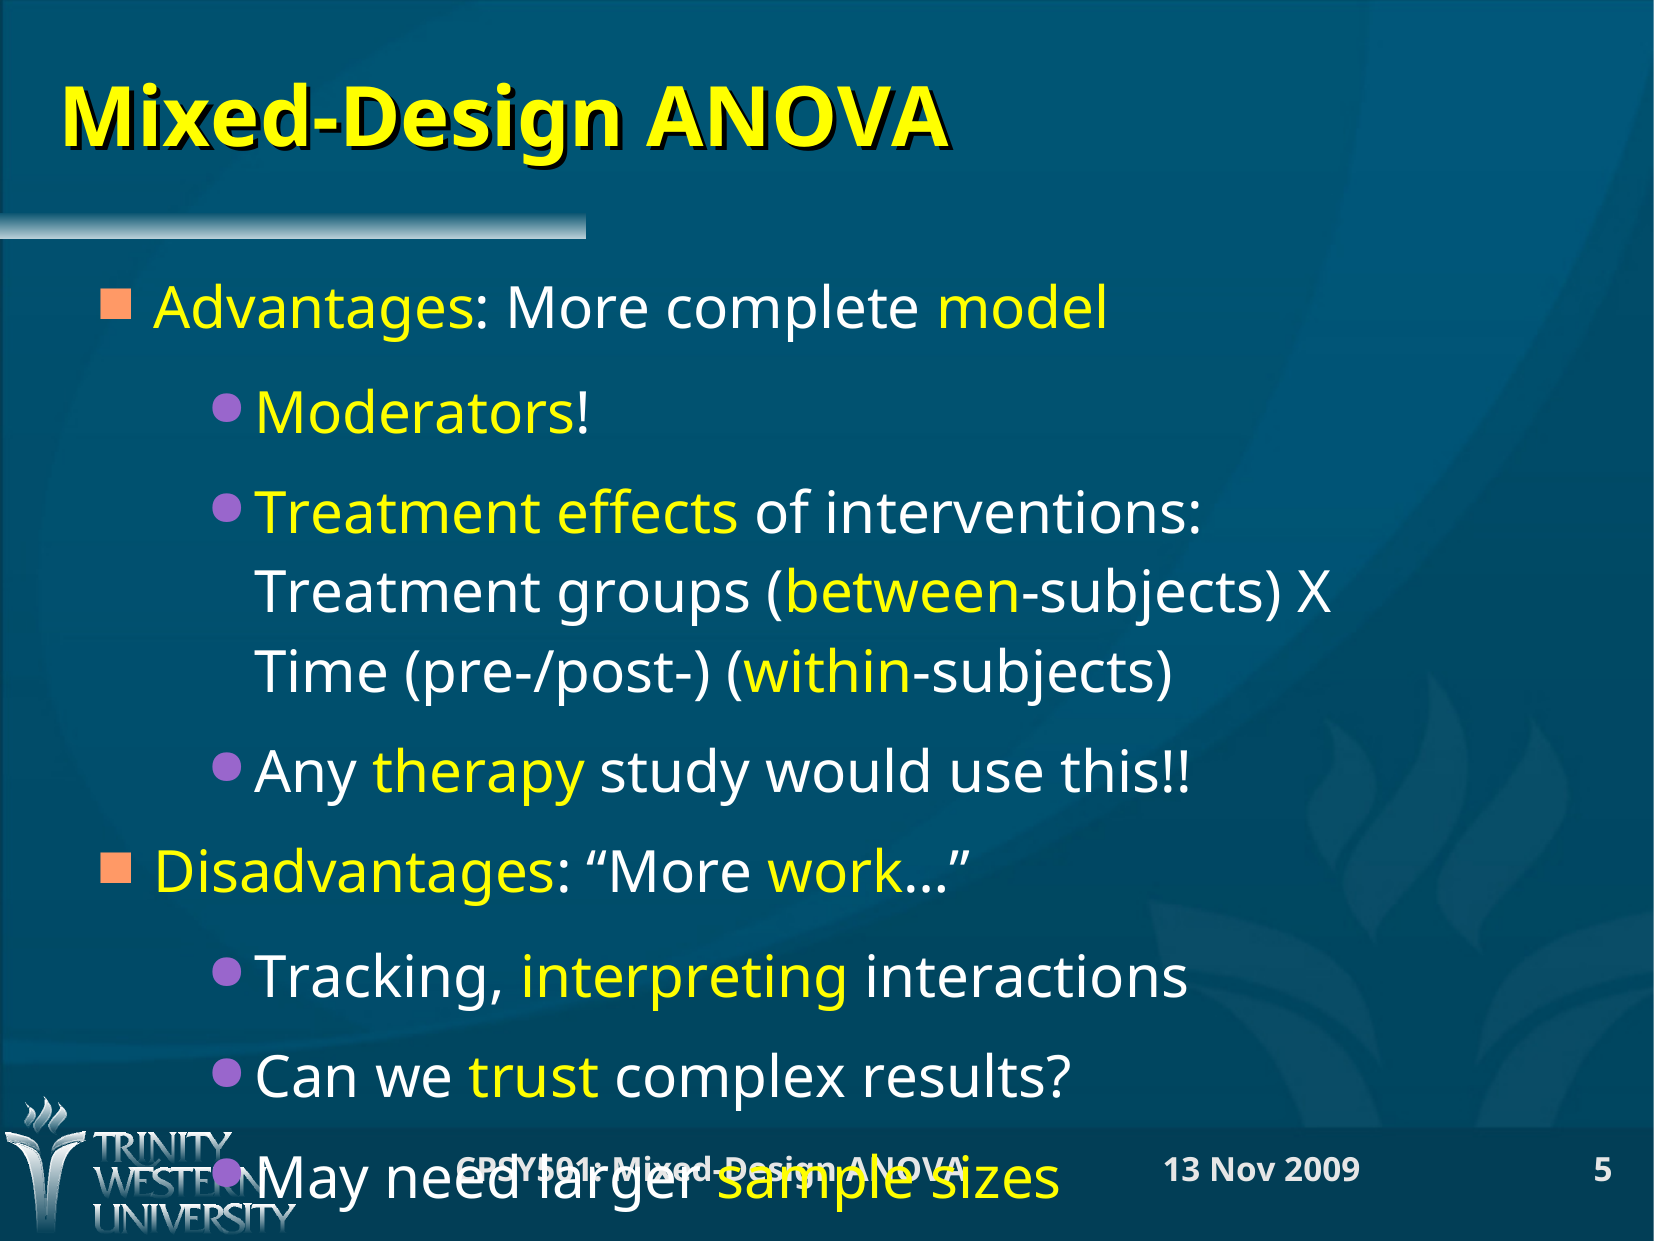

# Mixed-Design ANOVA
Advantages: More complete model
Moderators!
Treatment effects of interventions:
Treatment groups (between-subjects) X
Time (pre-/post-) (within-subjects)
Any therapy study would use this!!
Disadvantages: “More work…”
Tracking, interpreting interactions
Can we trust complex results?
May need larger sample sizes
CPSY501: Mixed-Design ANOVA
13 Nov 2009
5